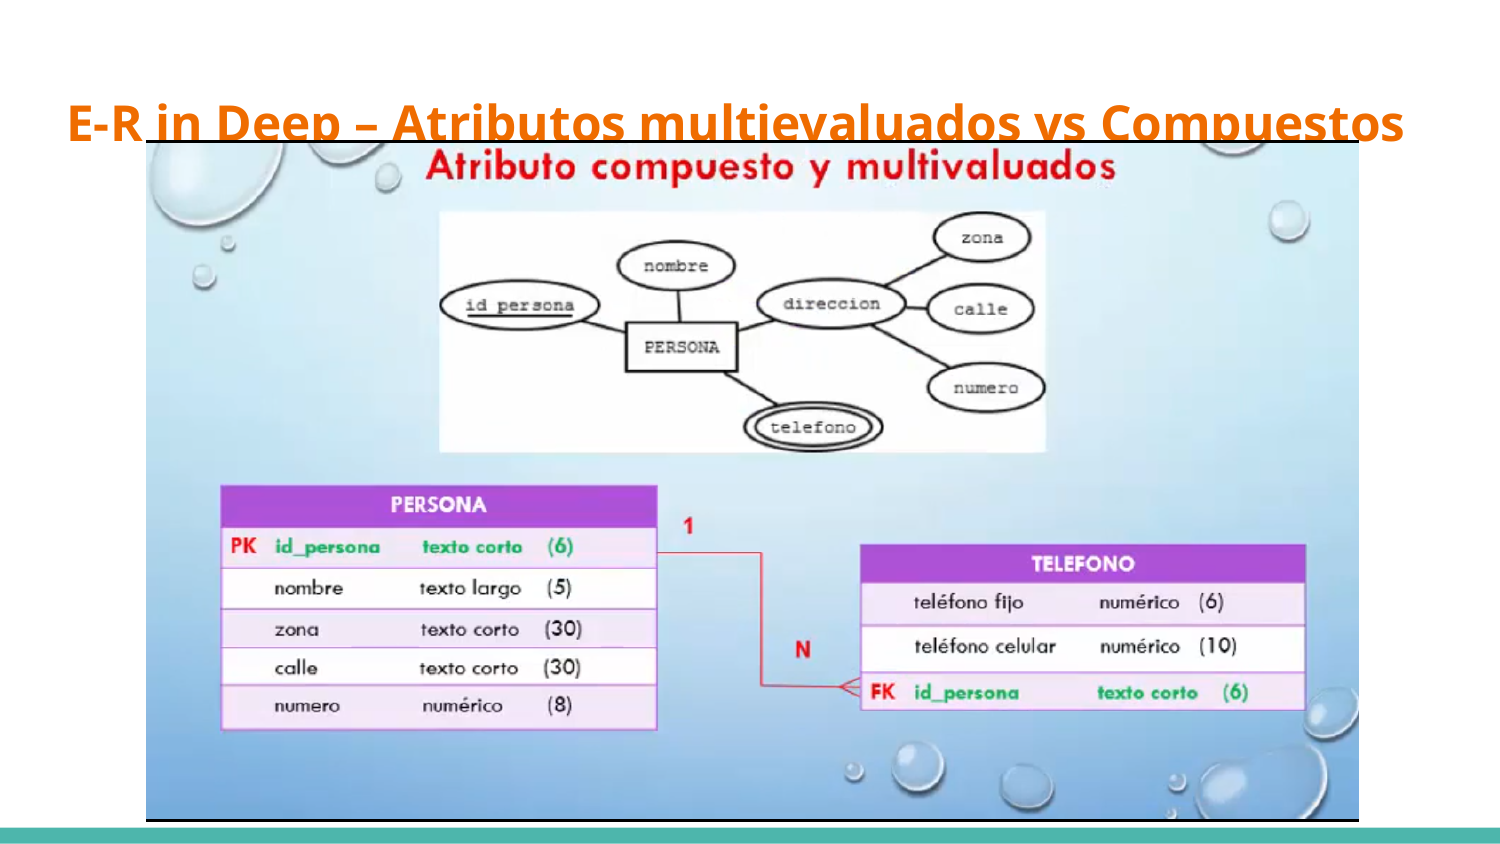

# E-R in Deep – Atributos multievaluados vs Compuestos